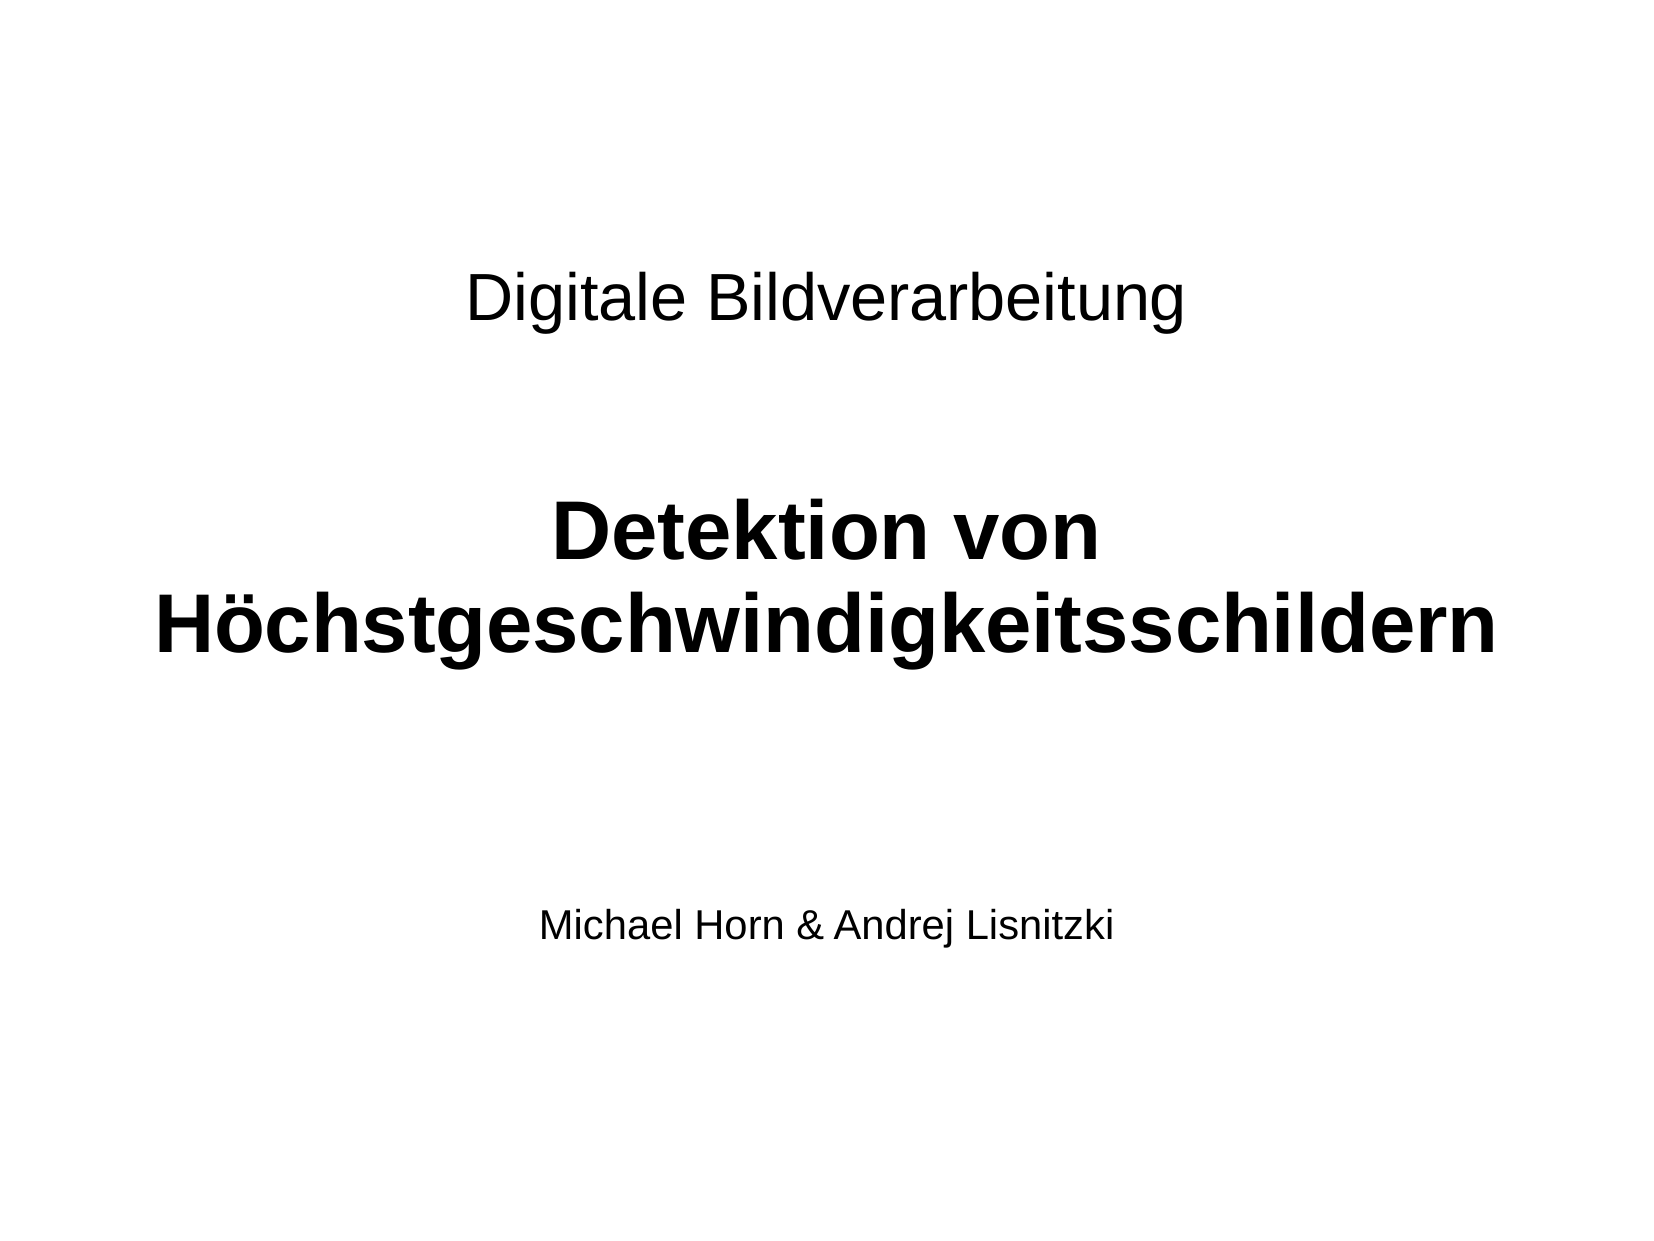

# Digitale Bildverarbeitung
Detektion von
Höchstgeschwindigkeitsschildern
Michael Horn & Andrej Lisnitzki